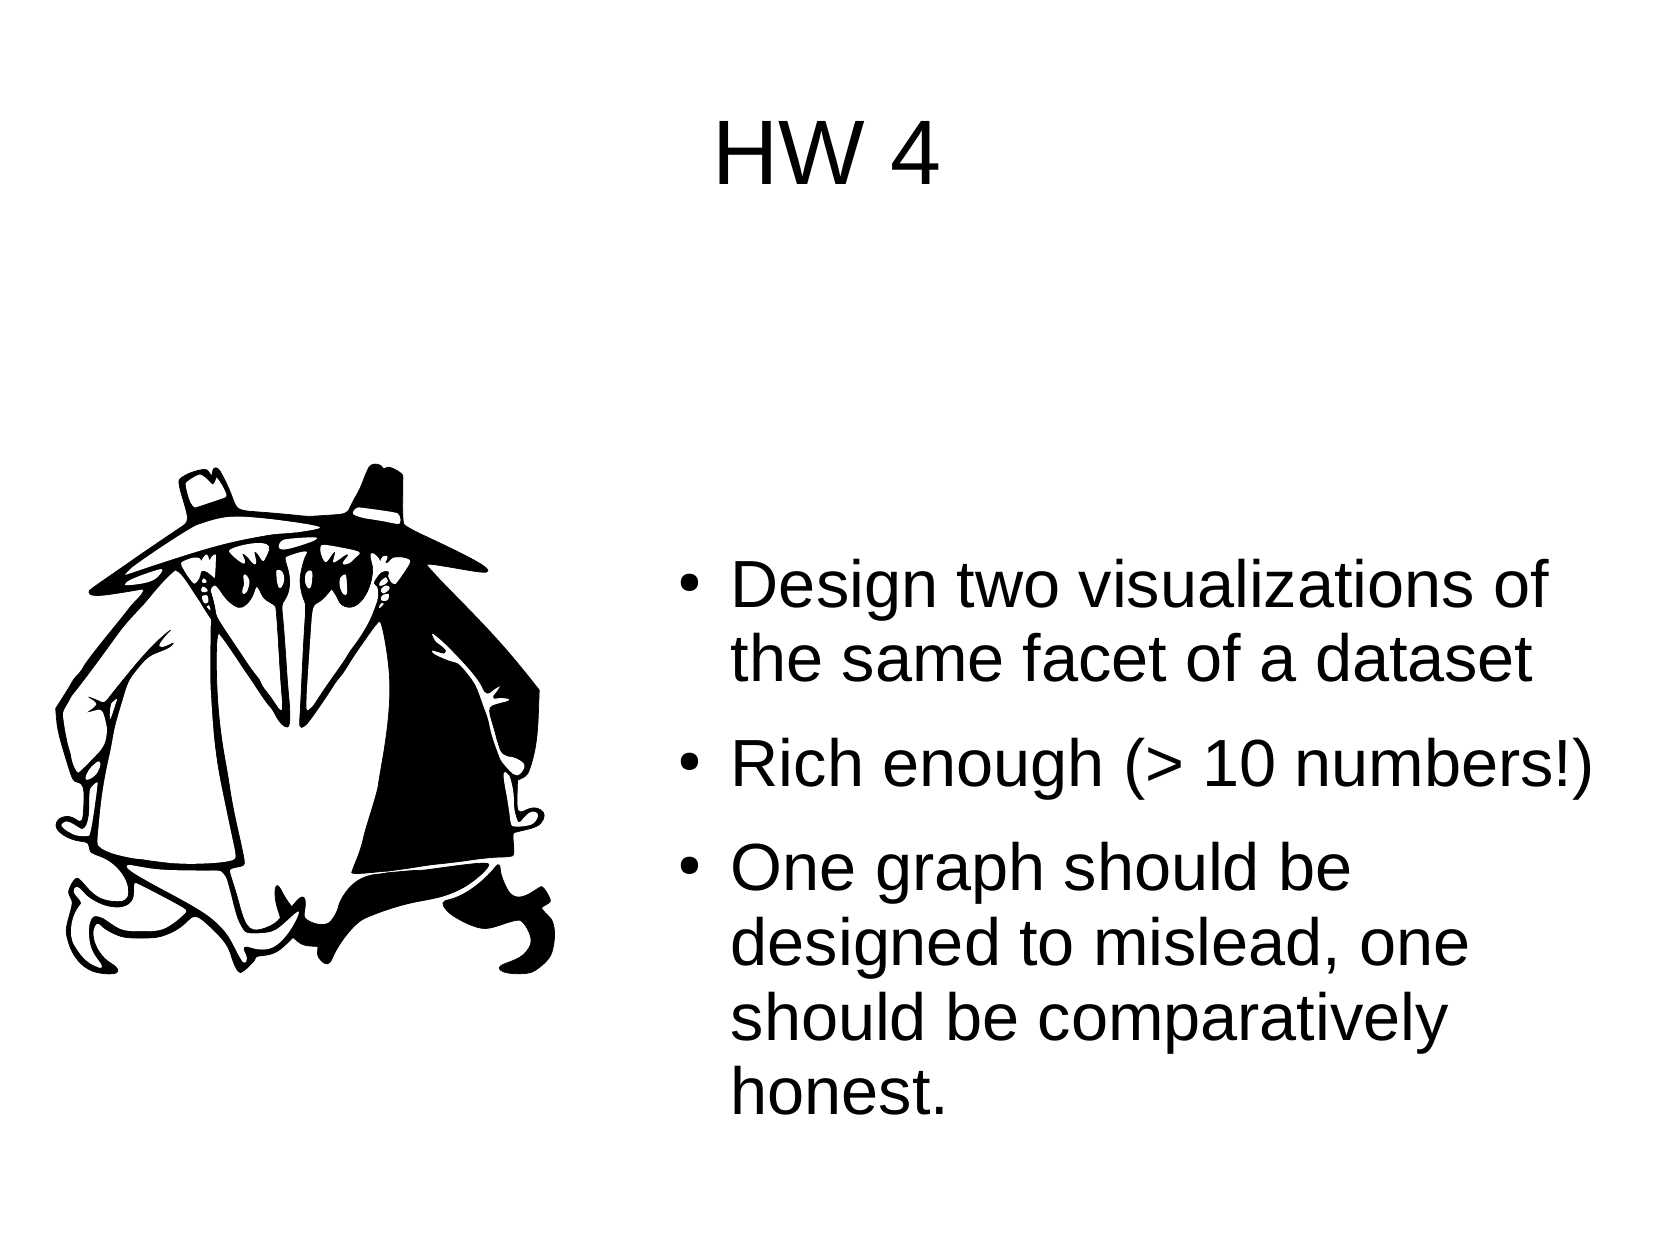

# HW 4
Design two visualizations of the same facet of a dataset
Rich enough (> 10 numbers!)
One graph should be designed to mislead, one should be comparatively honest.